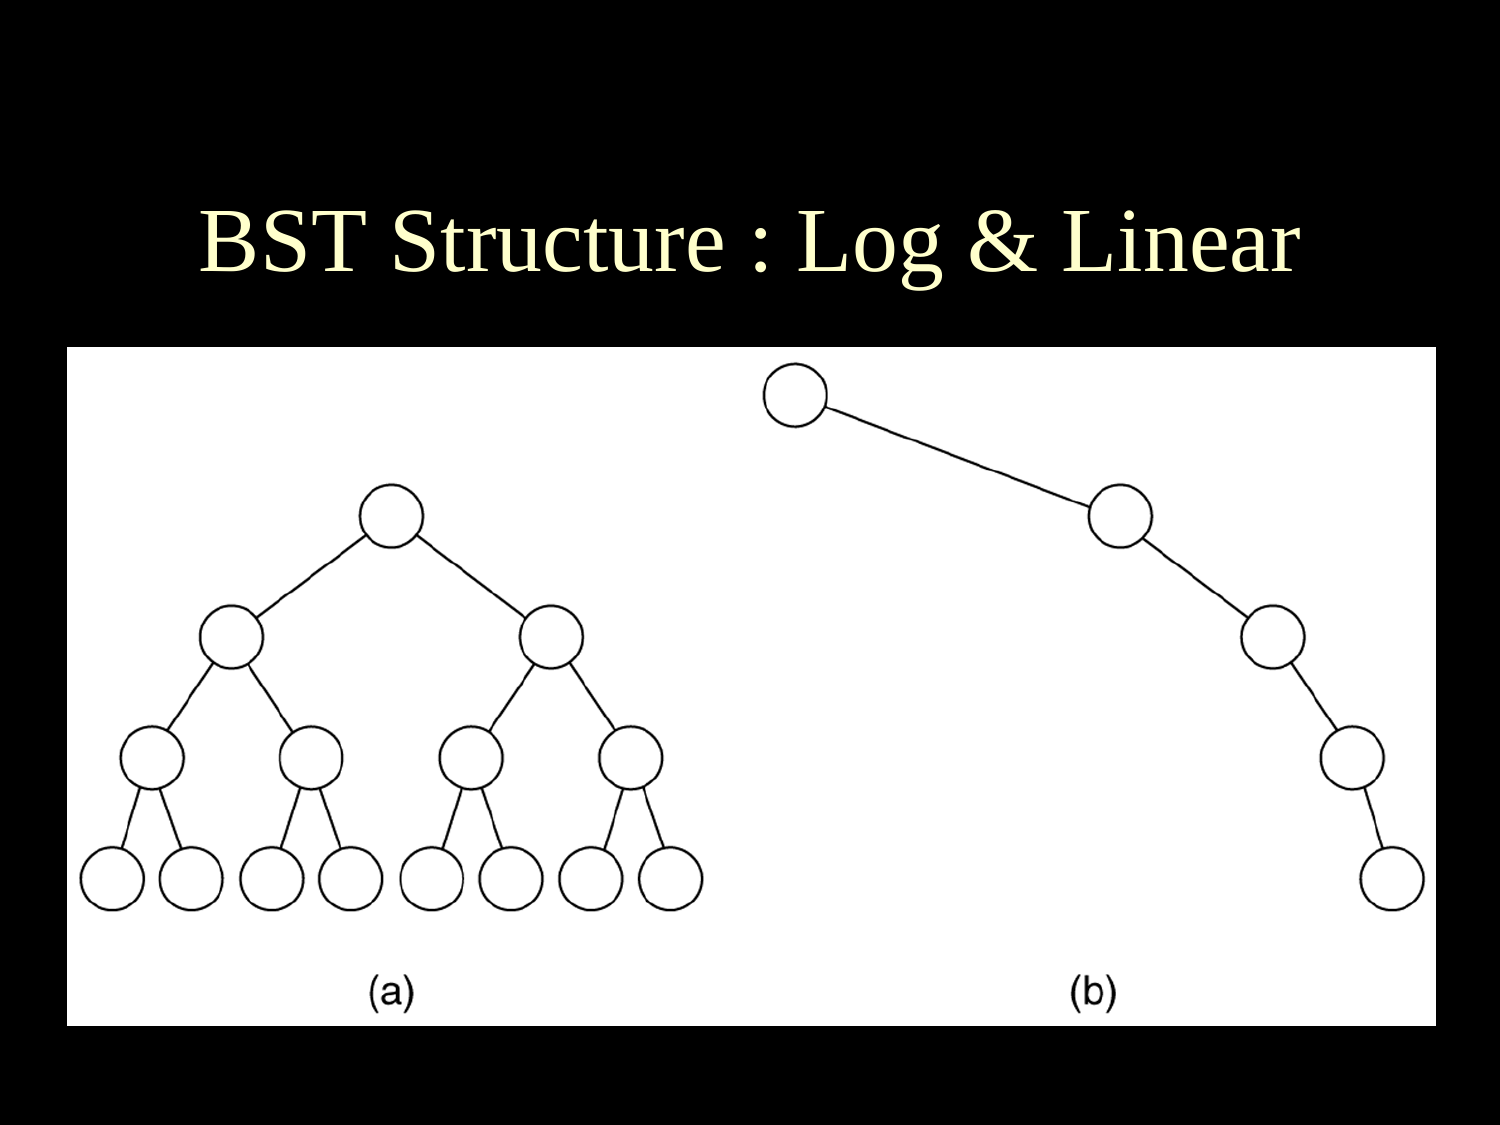

# BST Structure : Log & Linear